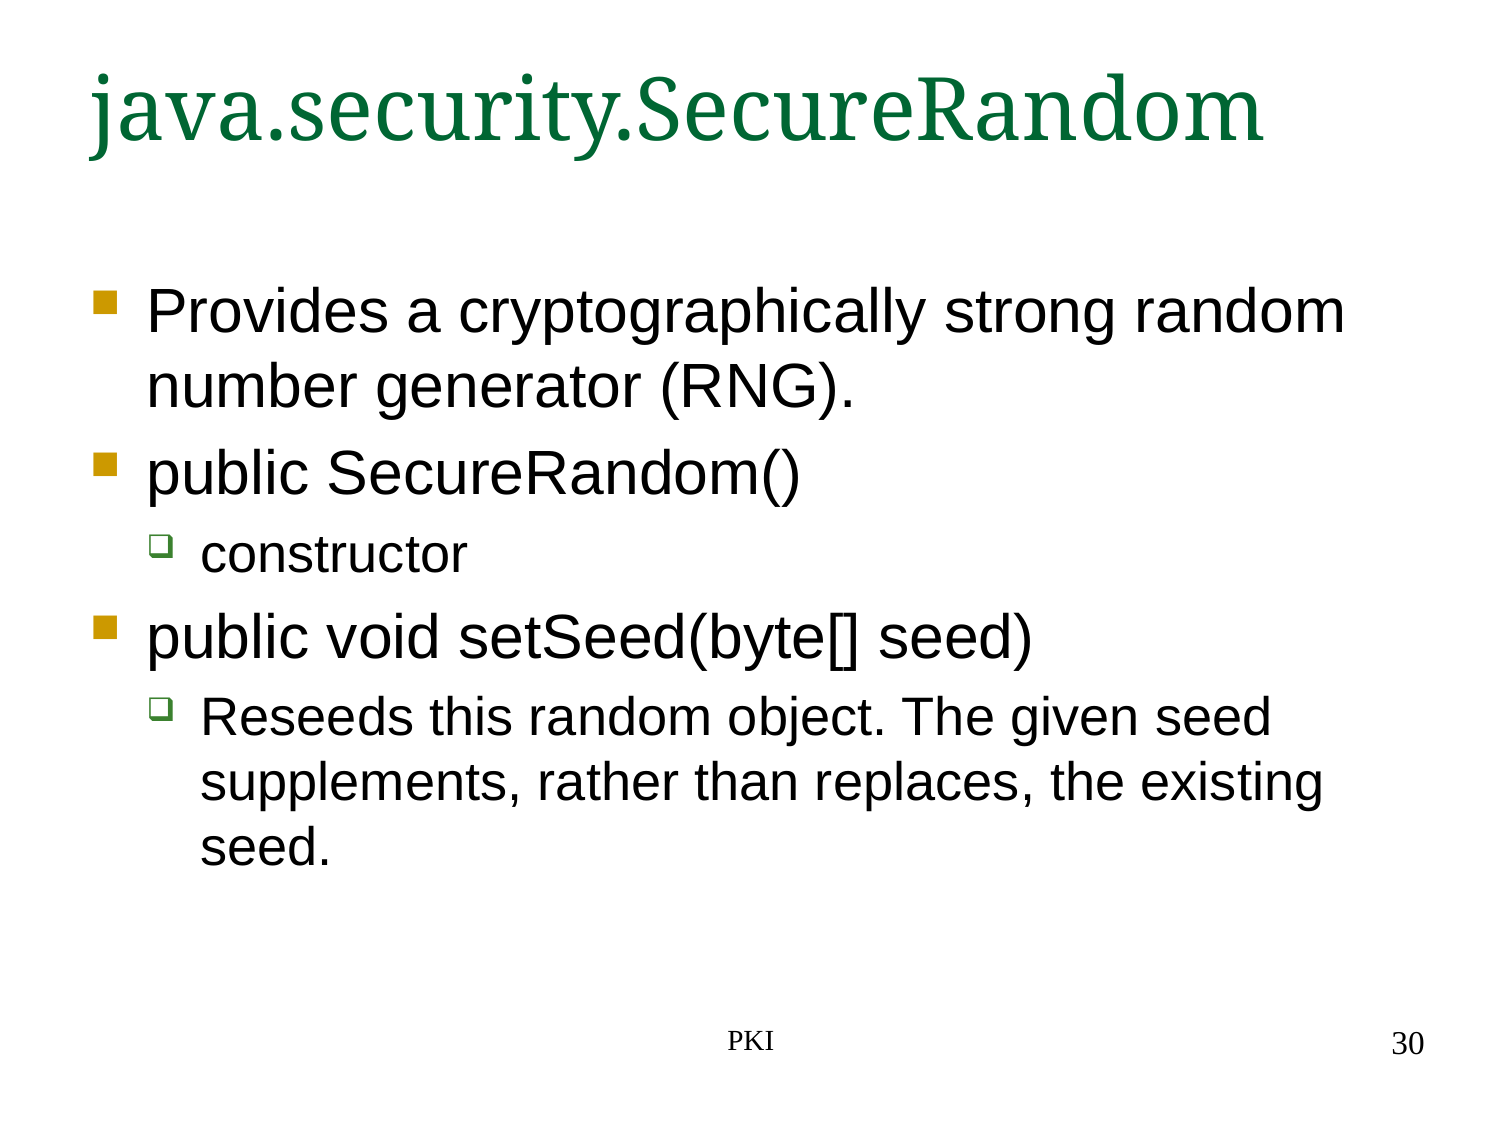

# java.security.SecureRandom
Provides a cryptographically strong random number generator (RNG).
public SecureRandom()
constructor
public void setSeed(byte[] seed)
Reseeds this random object. The given seed supplements, rather than replaces, the existing seed.
PKI
30